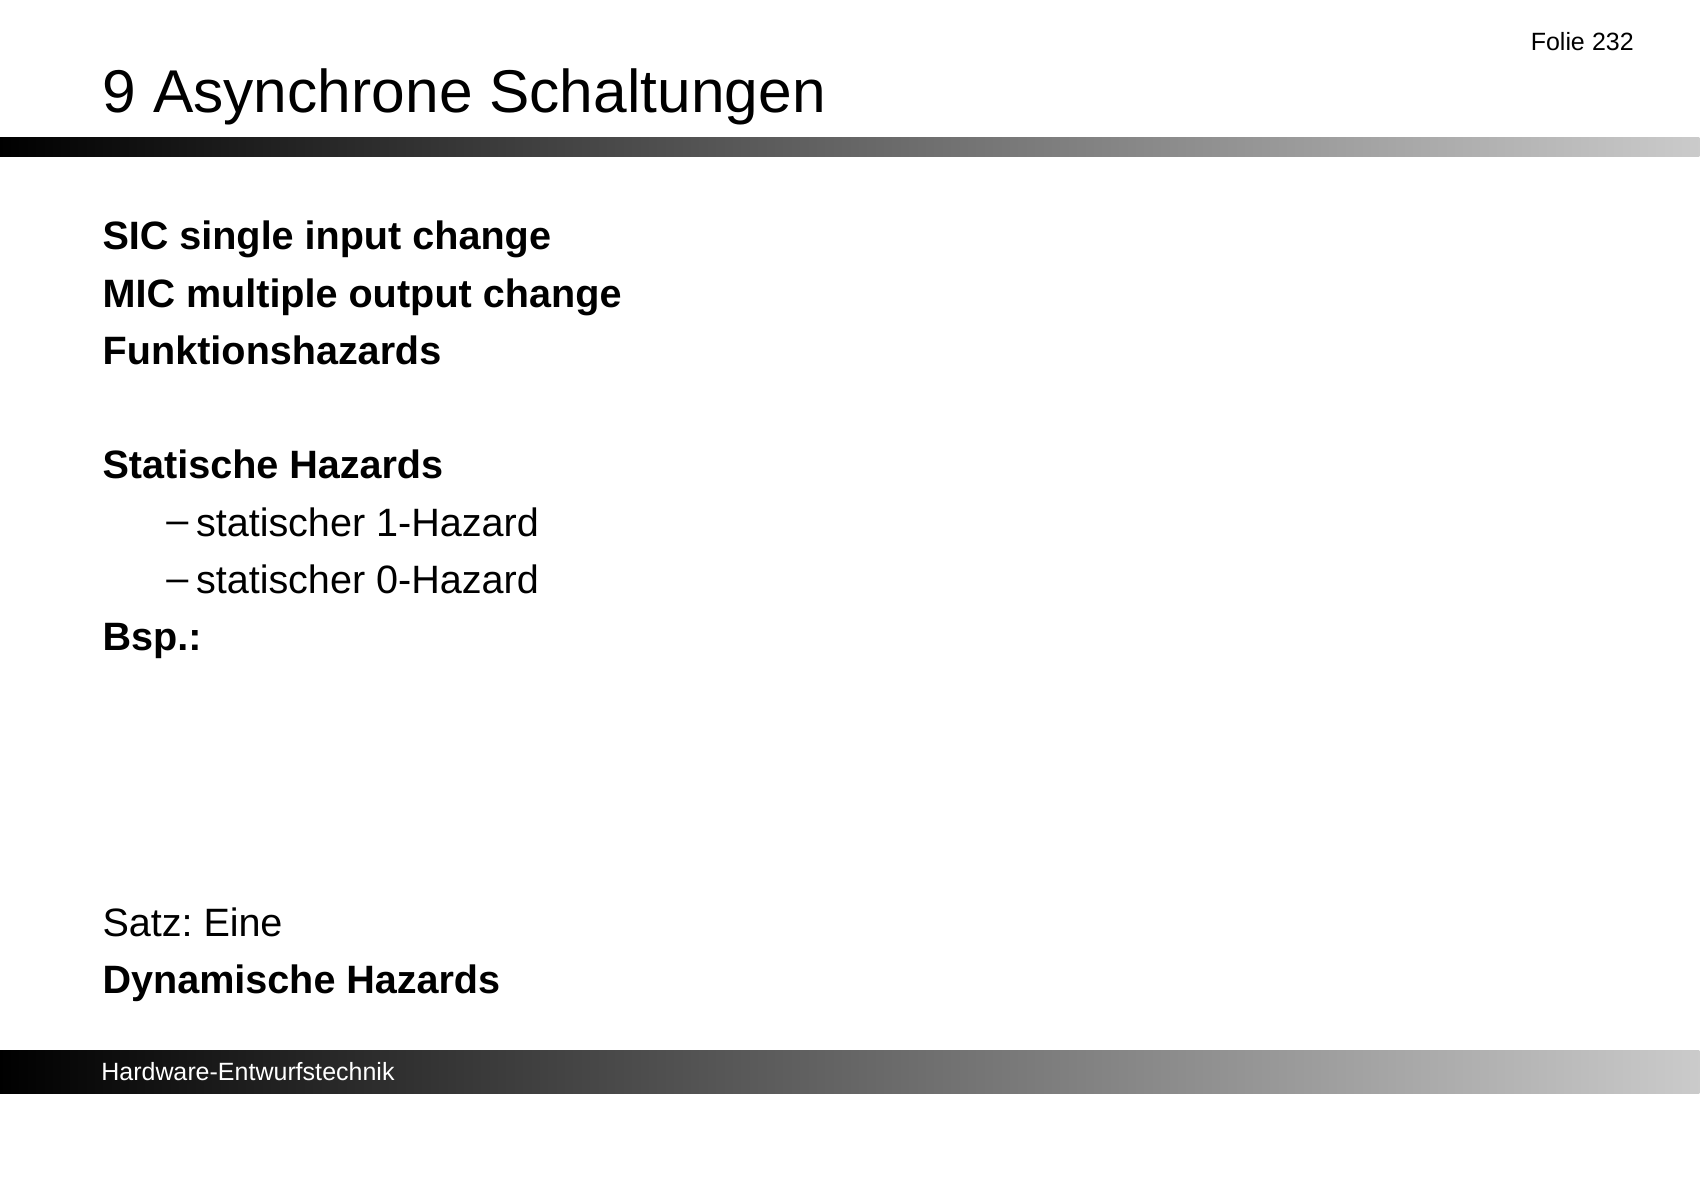

# 9 Asynchrone Schaltungen
SIC single input change
MIC multiple output change
Funktionshazards
Statische Hazards
statischer 1-Hazard
statischer 0-Hazard
Bsp.:
Satz: Eine
Dynamische Hazards